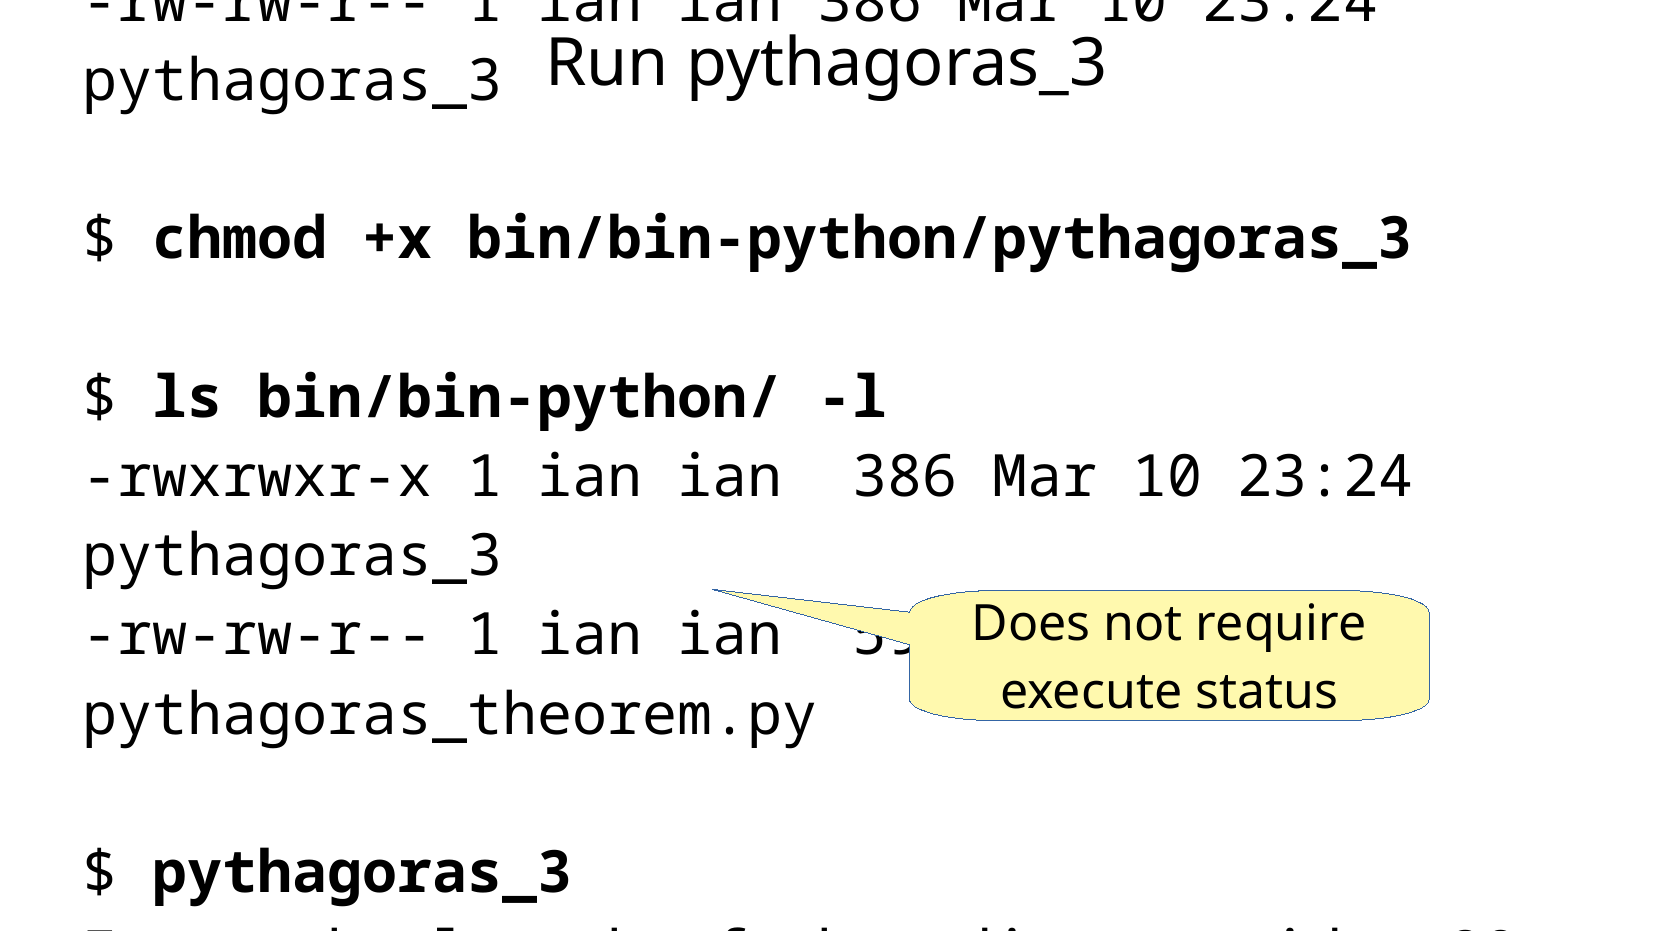

$ ls bin/bin-python/pythagoras_3 -l
-rw-rw-r-- 1 ian ian 386 Mar 10 23:24 pythagoras_3
$ chmod +x bin/bin-python/pythagoras_3
$ ls bin/bin-python/ -l
-rwxrwxr-x 1 ian ian 386 Mar 10 23:24 pythagoras_3
-rw-rw-r-- 1 ian ian 599 Mar 10 23:36 pythagoras_theorem.py
$ pythagoras_3
Enter the length of the adjacent side: 20
Enter the length of the opposite side: 21
Length of hypotenuse: 29
# Run pythagoras_3
Does not require execute status